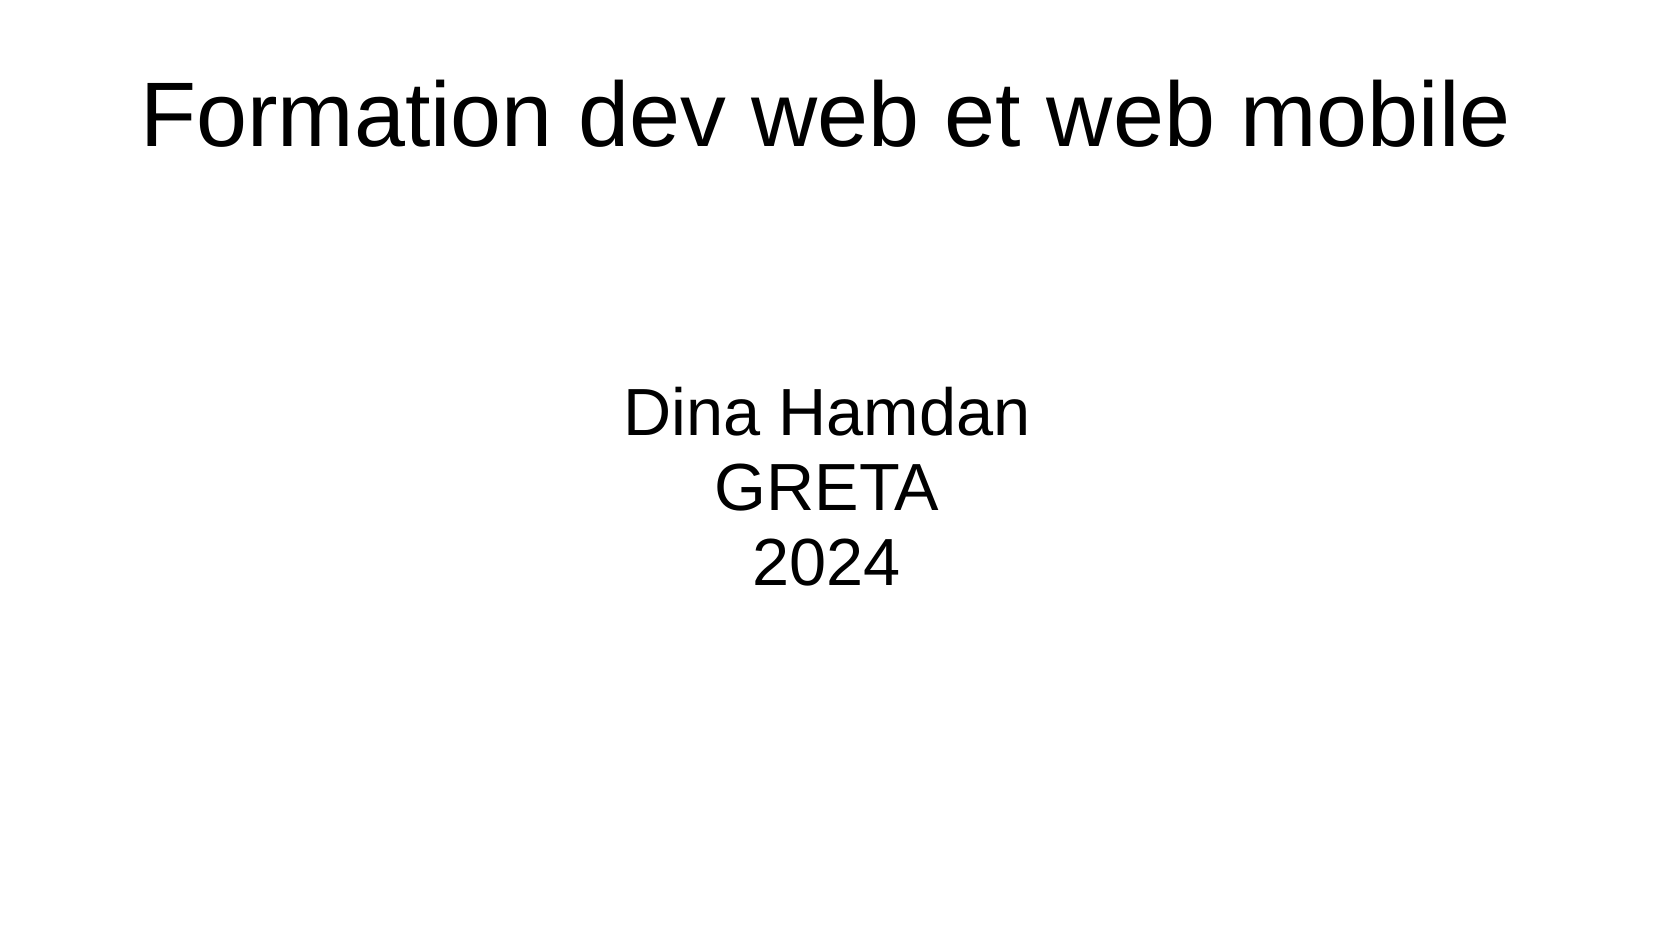

# Formation dev web et web mobile
Dina Hamdan
GRETA
2024